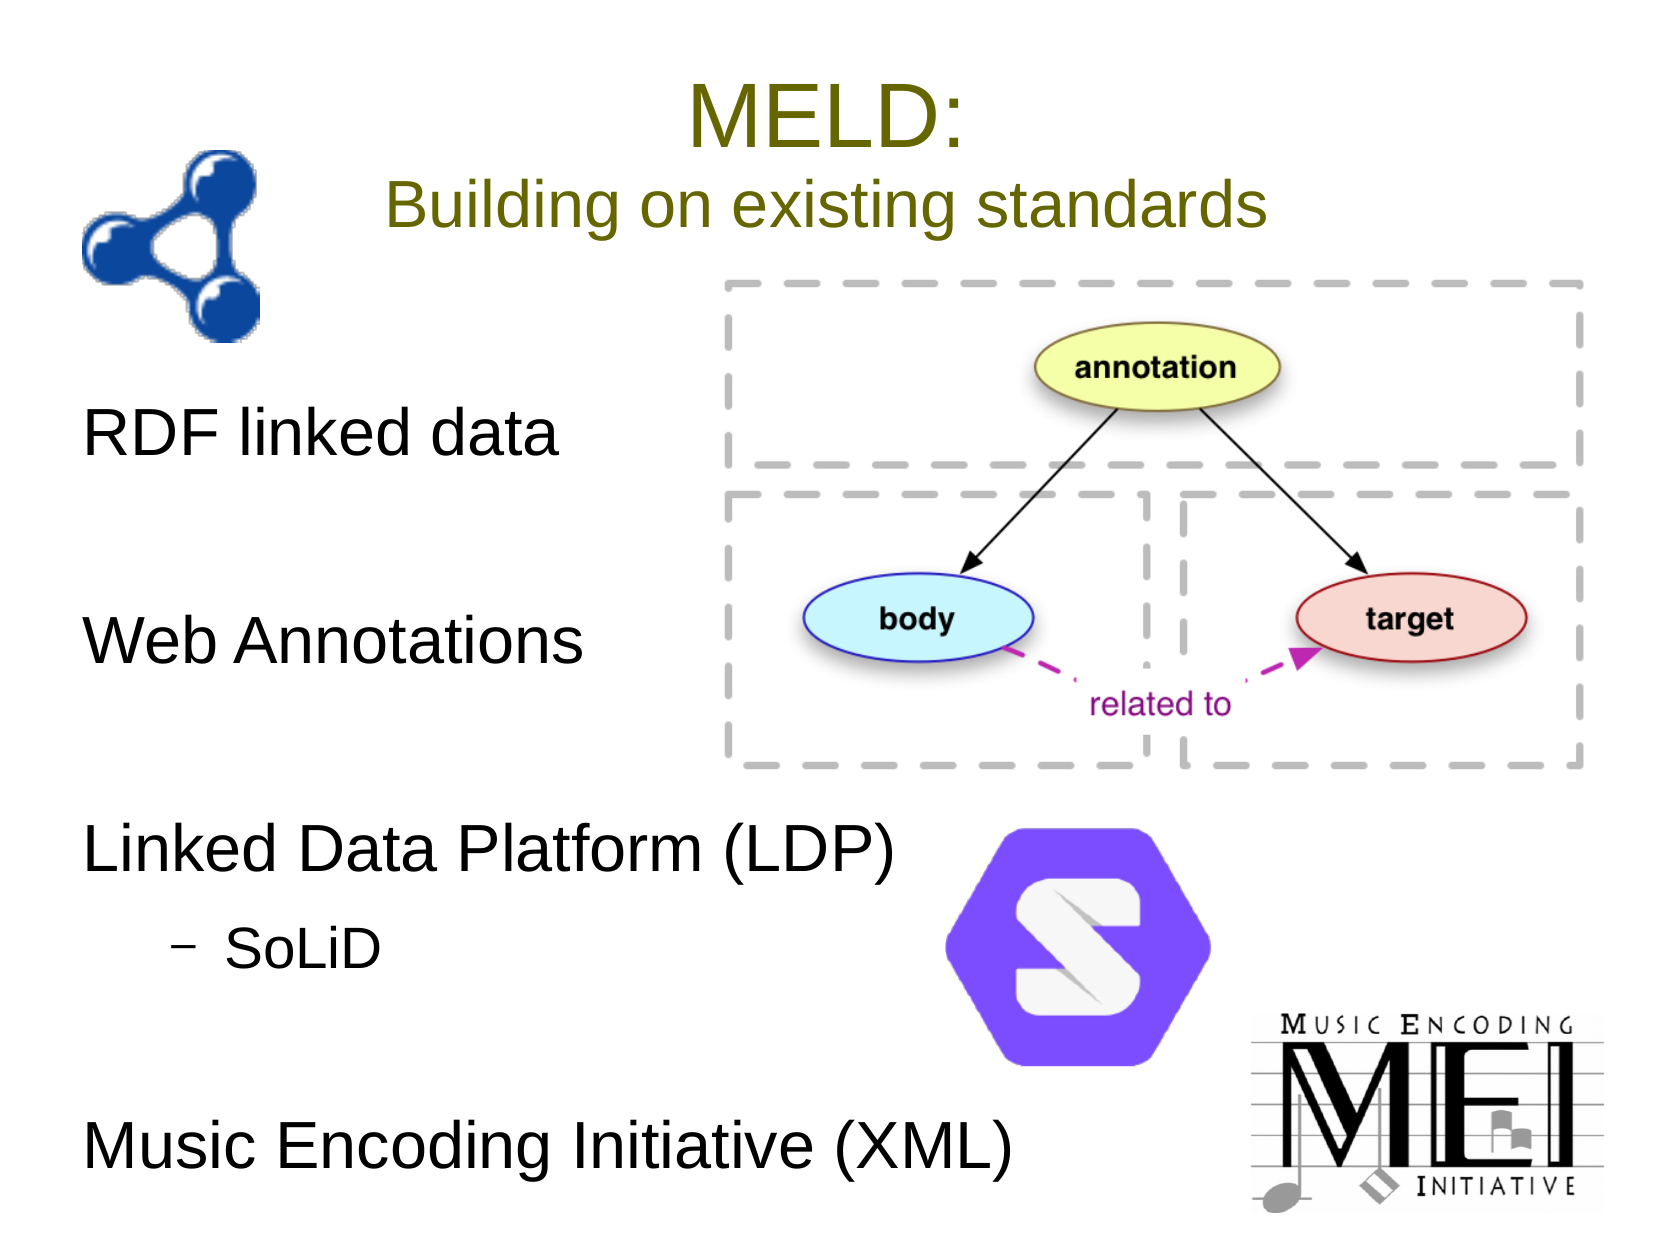

# MELD: Building on existing standards
RDF linked data
Web Annotations
Linked Data Platform (LDP)
SoLiD
Music Encoding Initiative (XML)